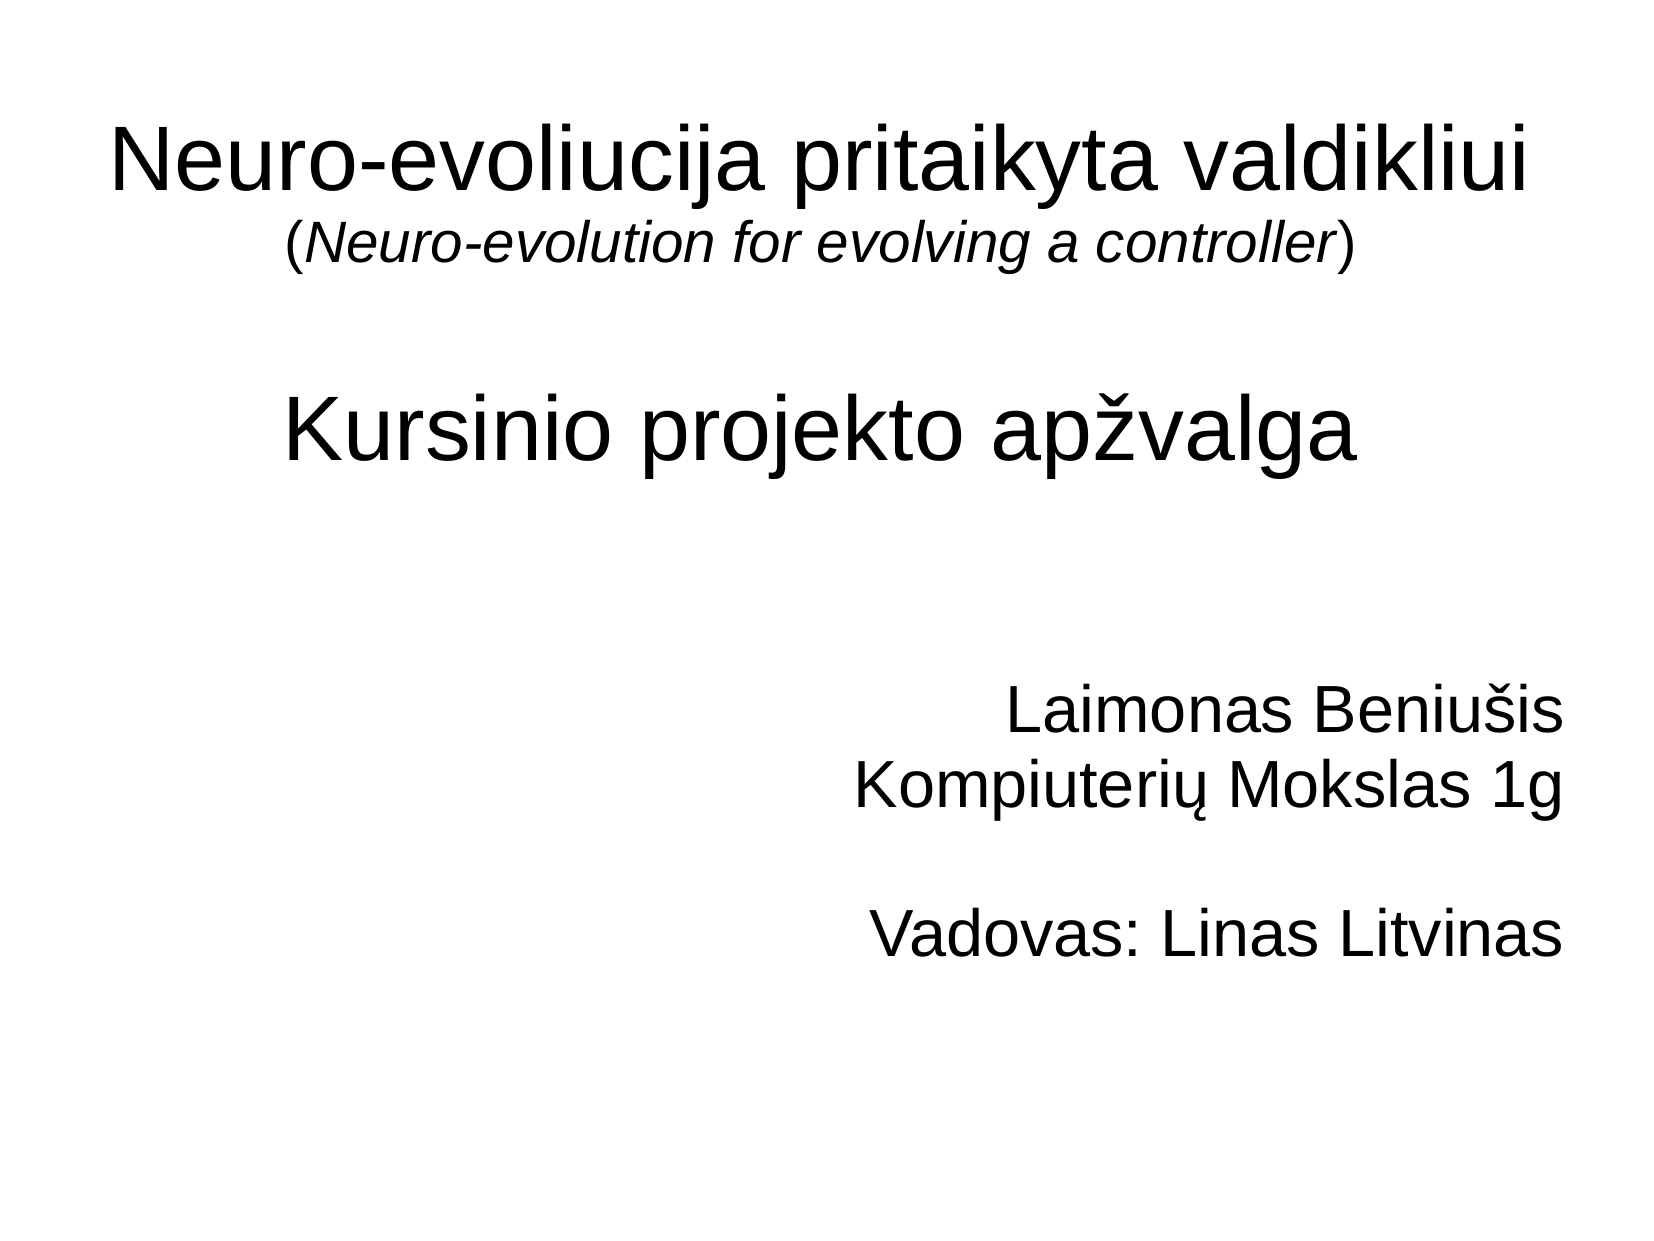

# Neuro-evoliucija pritaikyta valdikliui (Neuro-evolution for evolving a controller) Kursinio projekto apžvalga
Laimonas Beniušis
Kompiuterių Mokslas 1g
Vadovas: Linas Litvinas